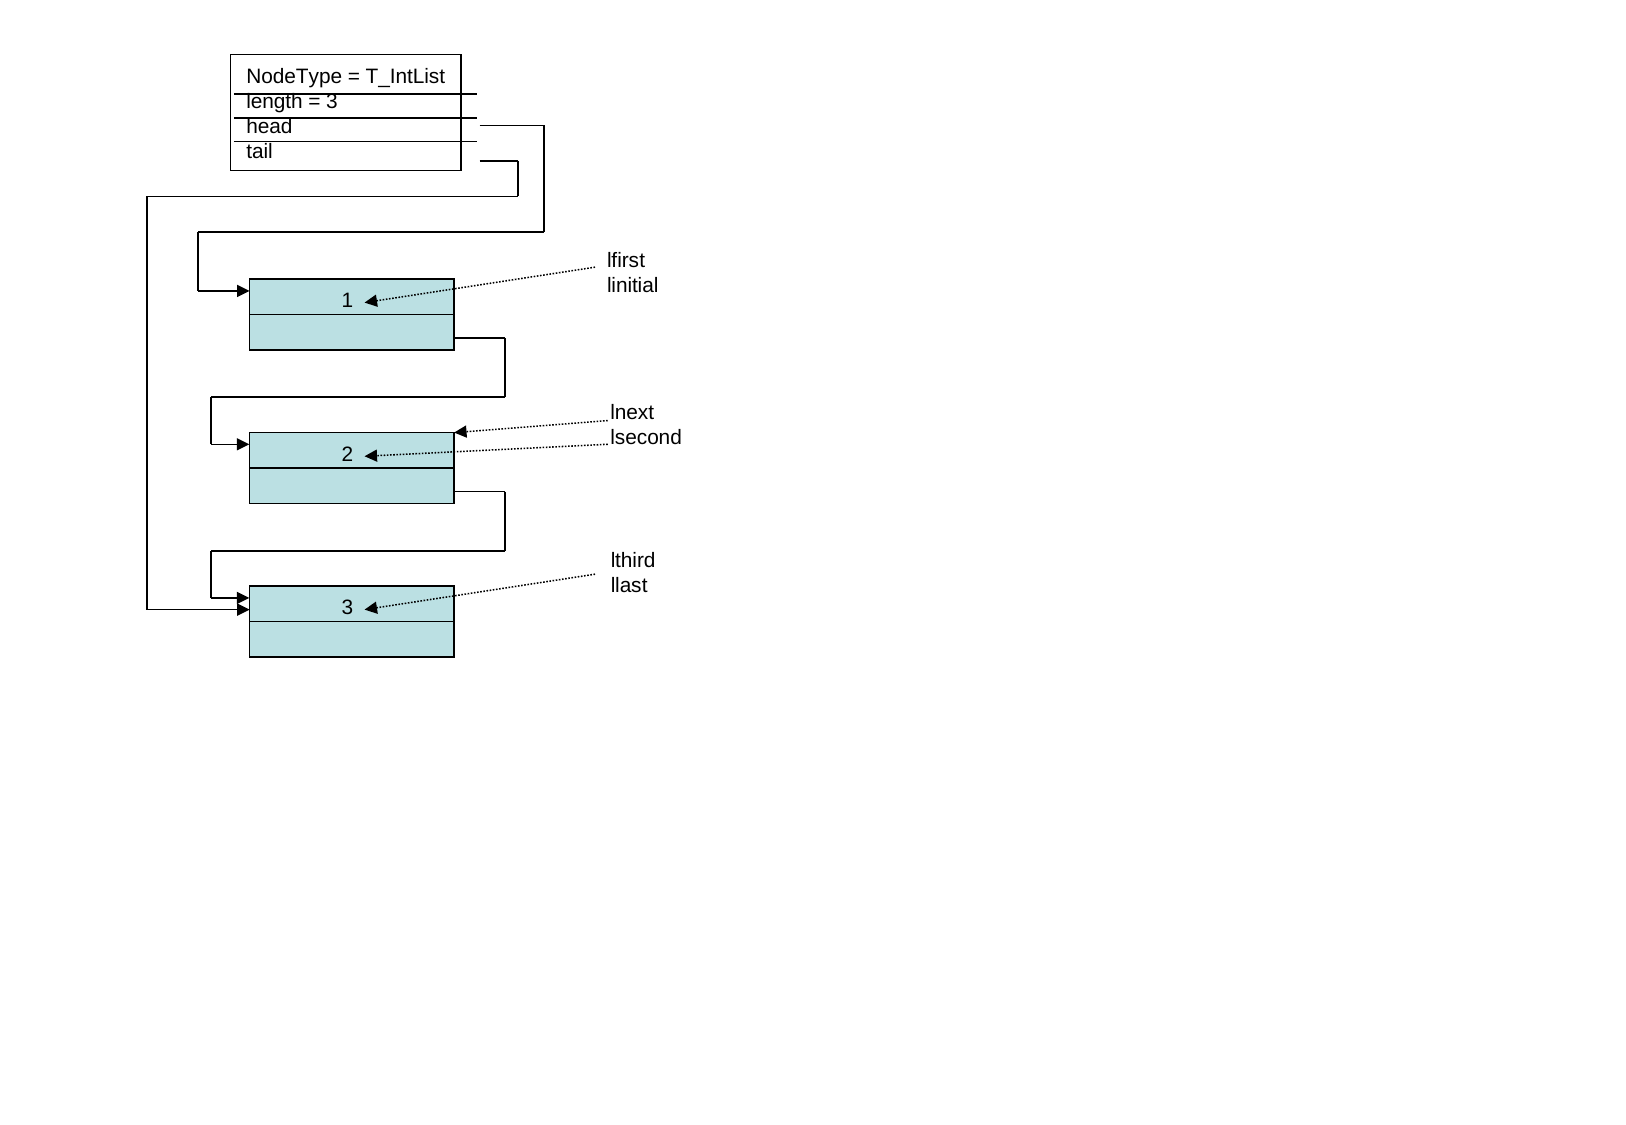

NodeType = T_IntList
length = 3
head
tail
lfirst
linitial
1
lnext
lsecond
2
lthird
llast
3